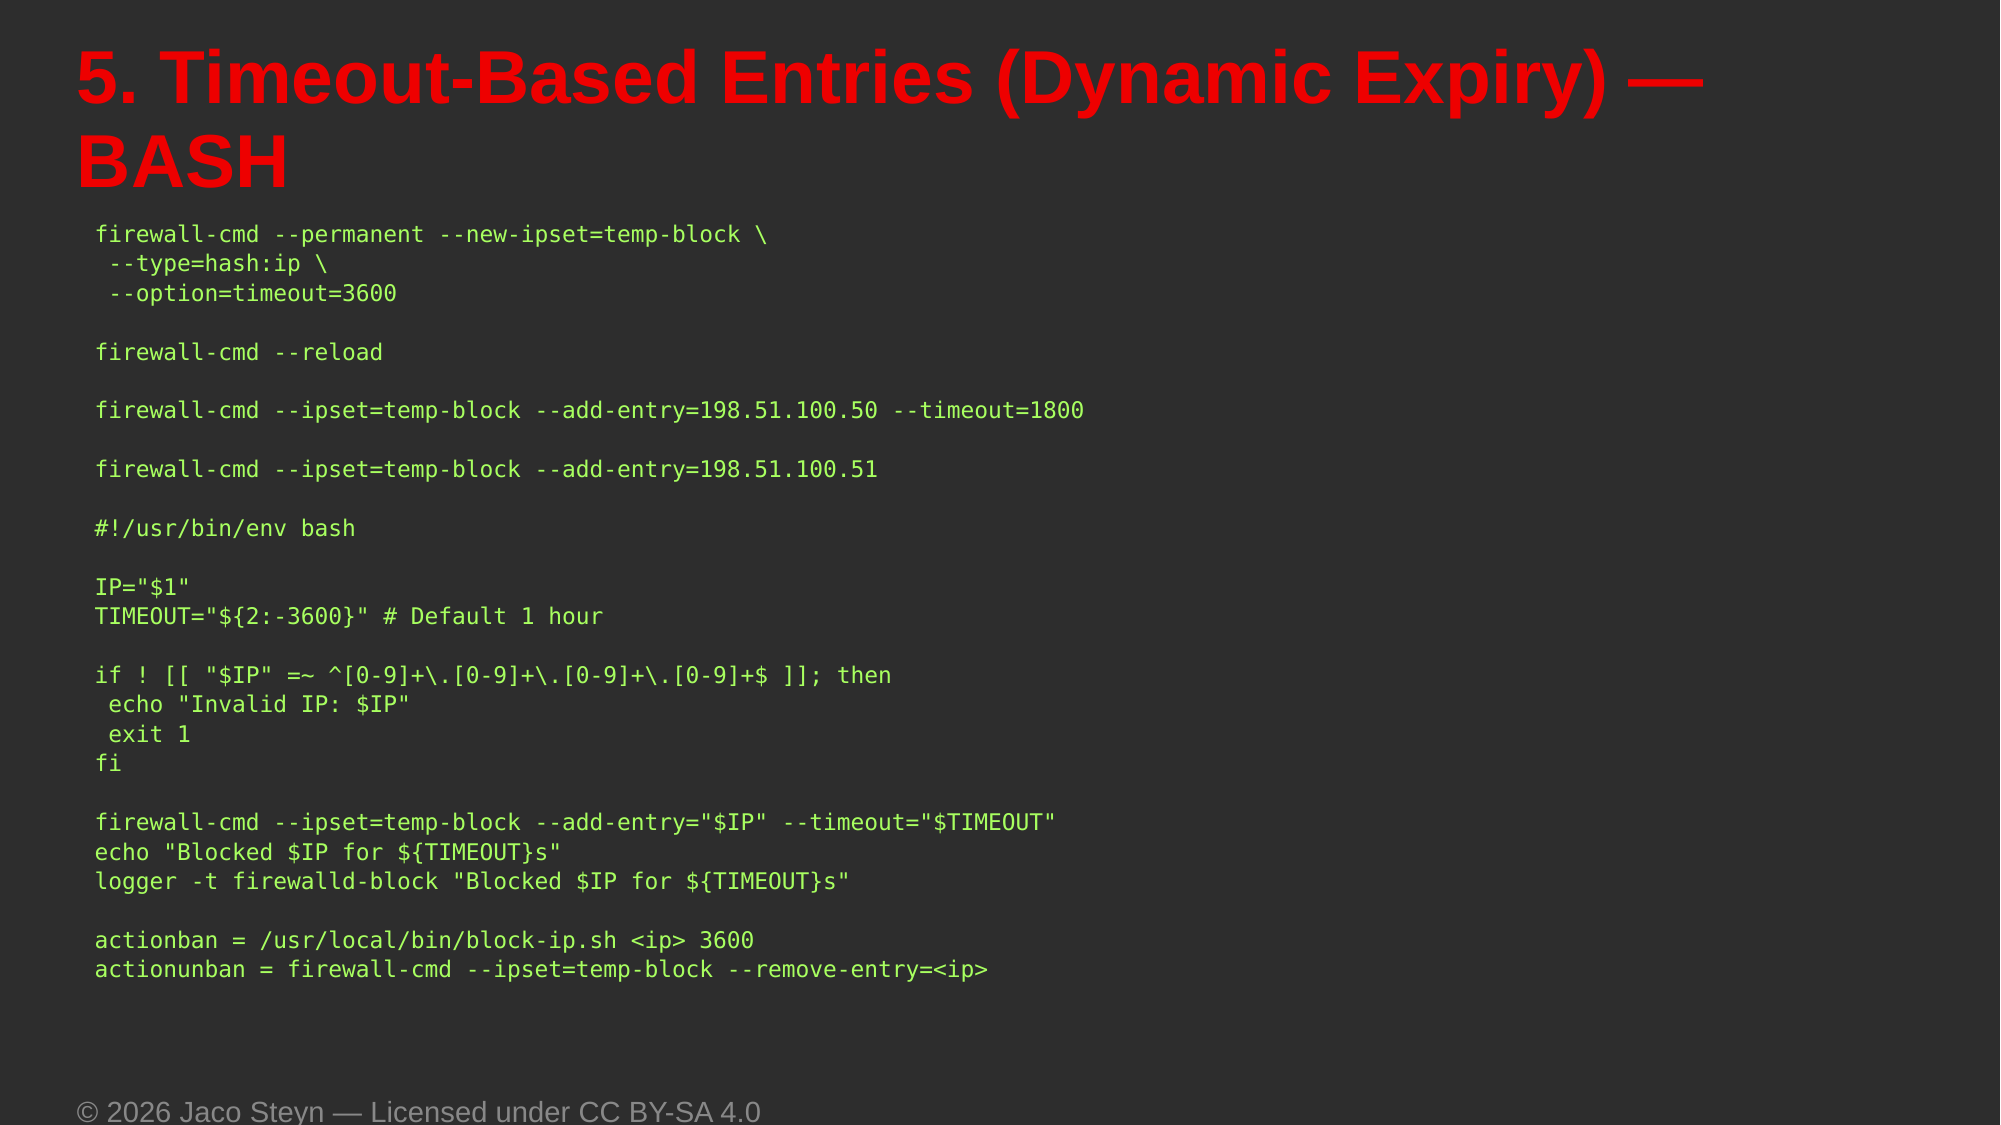

5. Timeout-Based Entries (Dynamic Expiry) — BASH
firewall-cmd --permanent --new-ipset=temp-block \
 --type=hash:ip \
 --option=timeout=3600
firewall-cmd --reload
firewall-cmd --ipset=temp-block --add-entry=198.51.100.50 --timeout=1800
firewall-cmd --ipset=temp-block --add-entry=198.51.100.51
#!/usr/bin/env bash
IP="$1"
TIMEOUT="${2:-3600}" # Default 1 hour
if ! [[ "$IP" =~ ^[0-9]+\.[0-9]+\.[0-9]+\.[0-9]+$ ]]; then
 echo "Invalid IP: $IP"
 exit 1
fi
firewall-cmd --ipset=temp-block --add-entry="$IP" --timeout="$TIMEOUT"
echo "Blocked $IP for ${TIMEOUT}s"
logger -t firewalld-block "Blocked $IP for ${TIMEOUT}s"
actionban = /usr/local/bin/block-ip.sh <ip> 3600
actionunban = firewall-cmd --ipset=temp-block --remove-entry=<ip>
© 2026 Jaco Steyn — Licensed under CC BY-SA 4.0